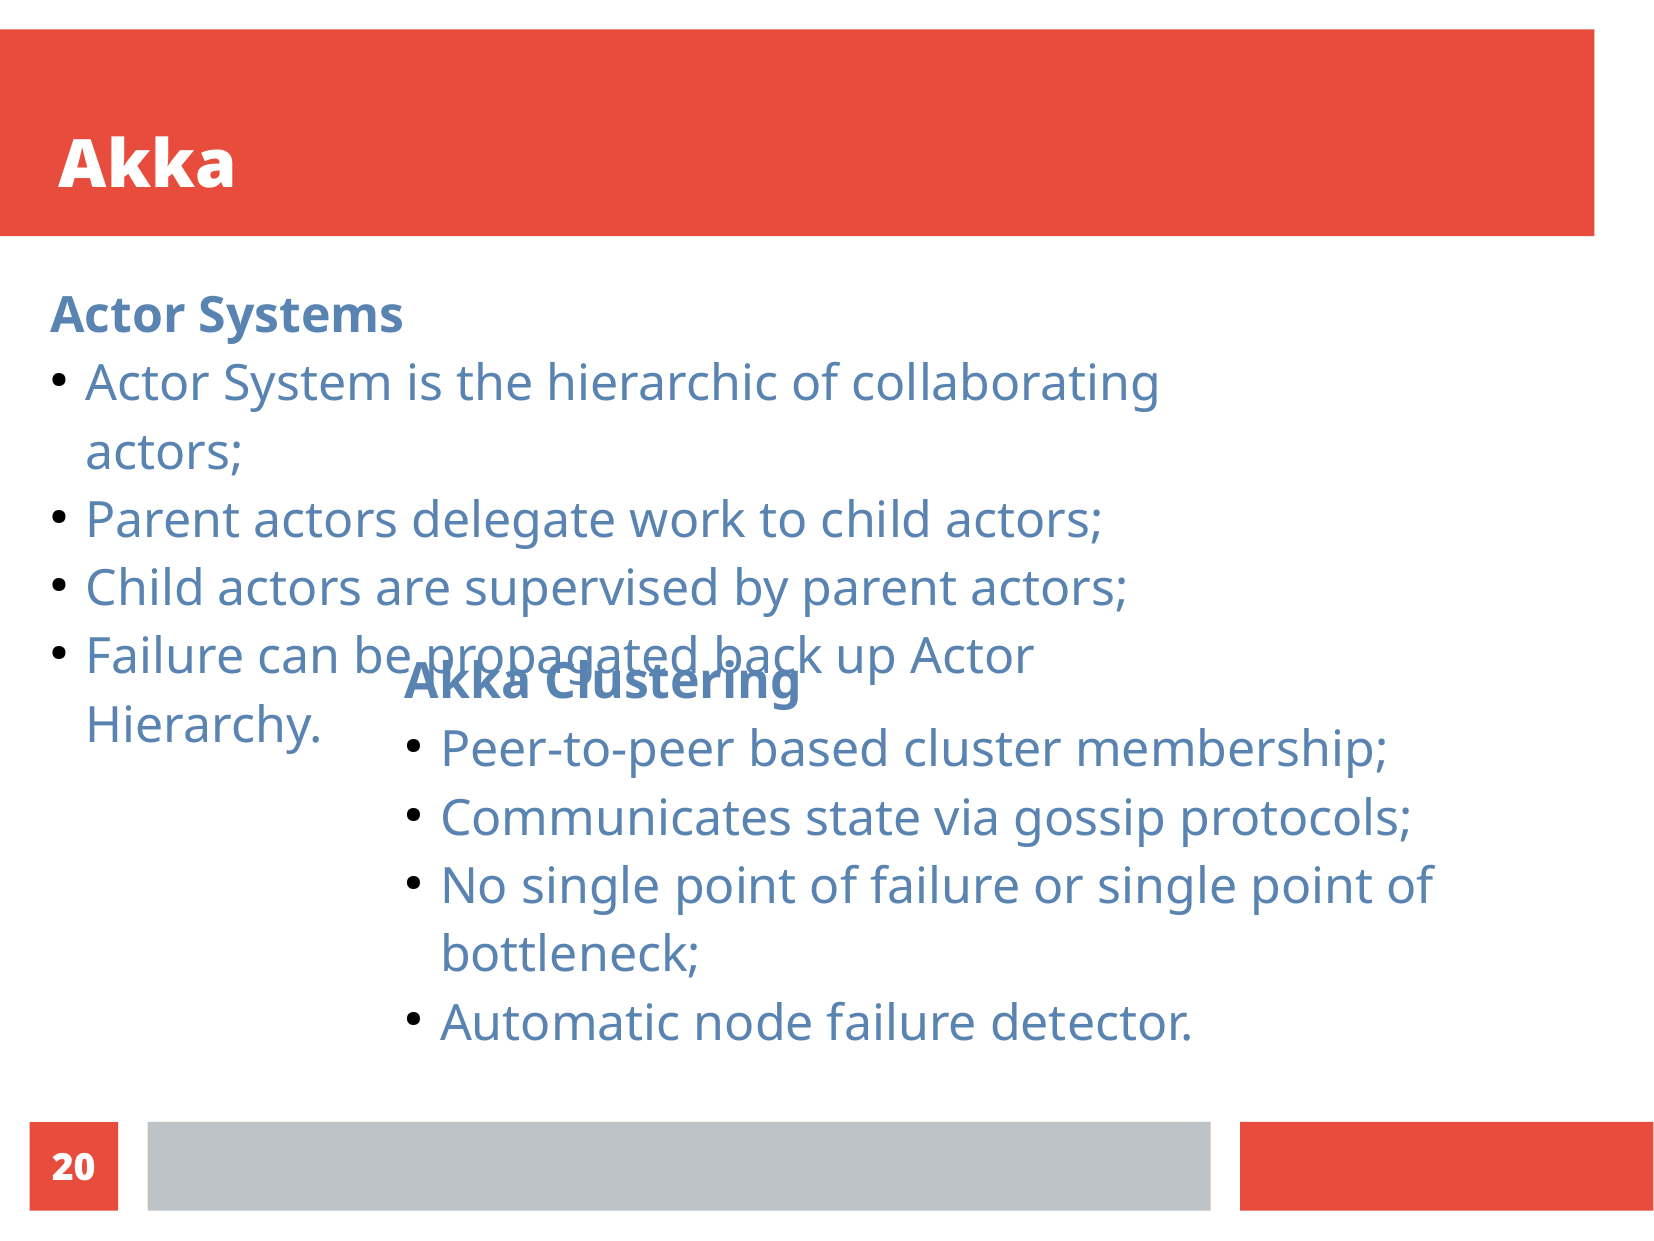

# Akka
Actor Systems
Actor System is the hierarchic of collaborating actors;
Parent actors delegate work to child actors;
Child actors are supervised by parent actors;
Failure can be propagated back up Actor Hierarchy.
Akka Clustering
Peer-to-peer based cluster membership;
Communicates state via gossip protocols;
No single point of failure or single point of bottleneck;
Automatic node failure detector.
20